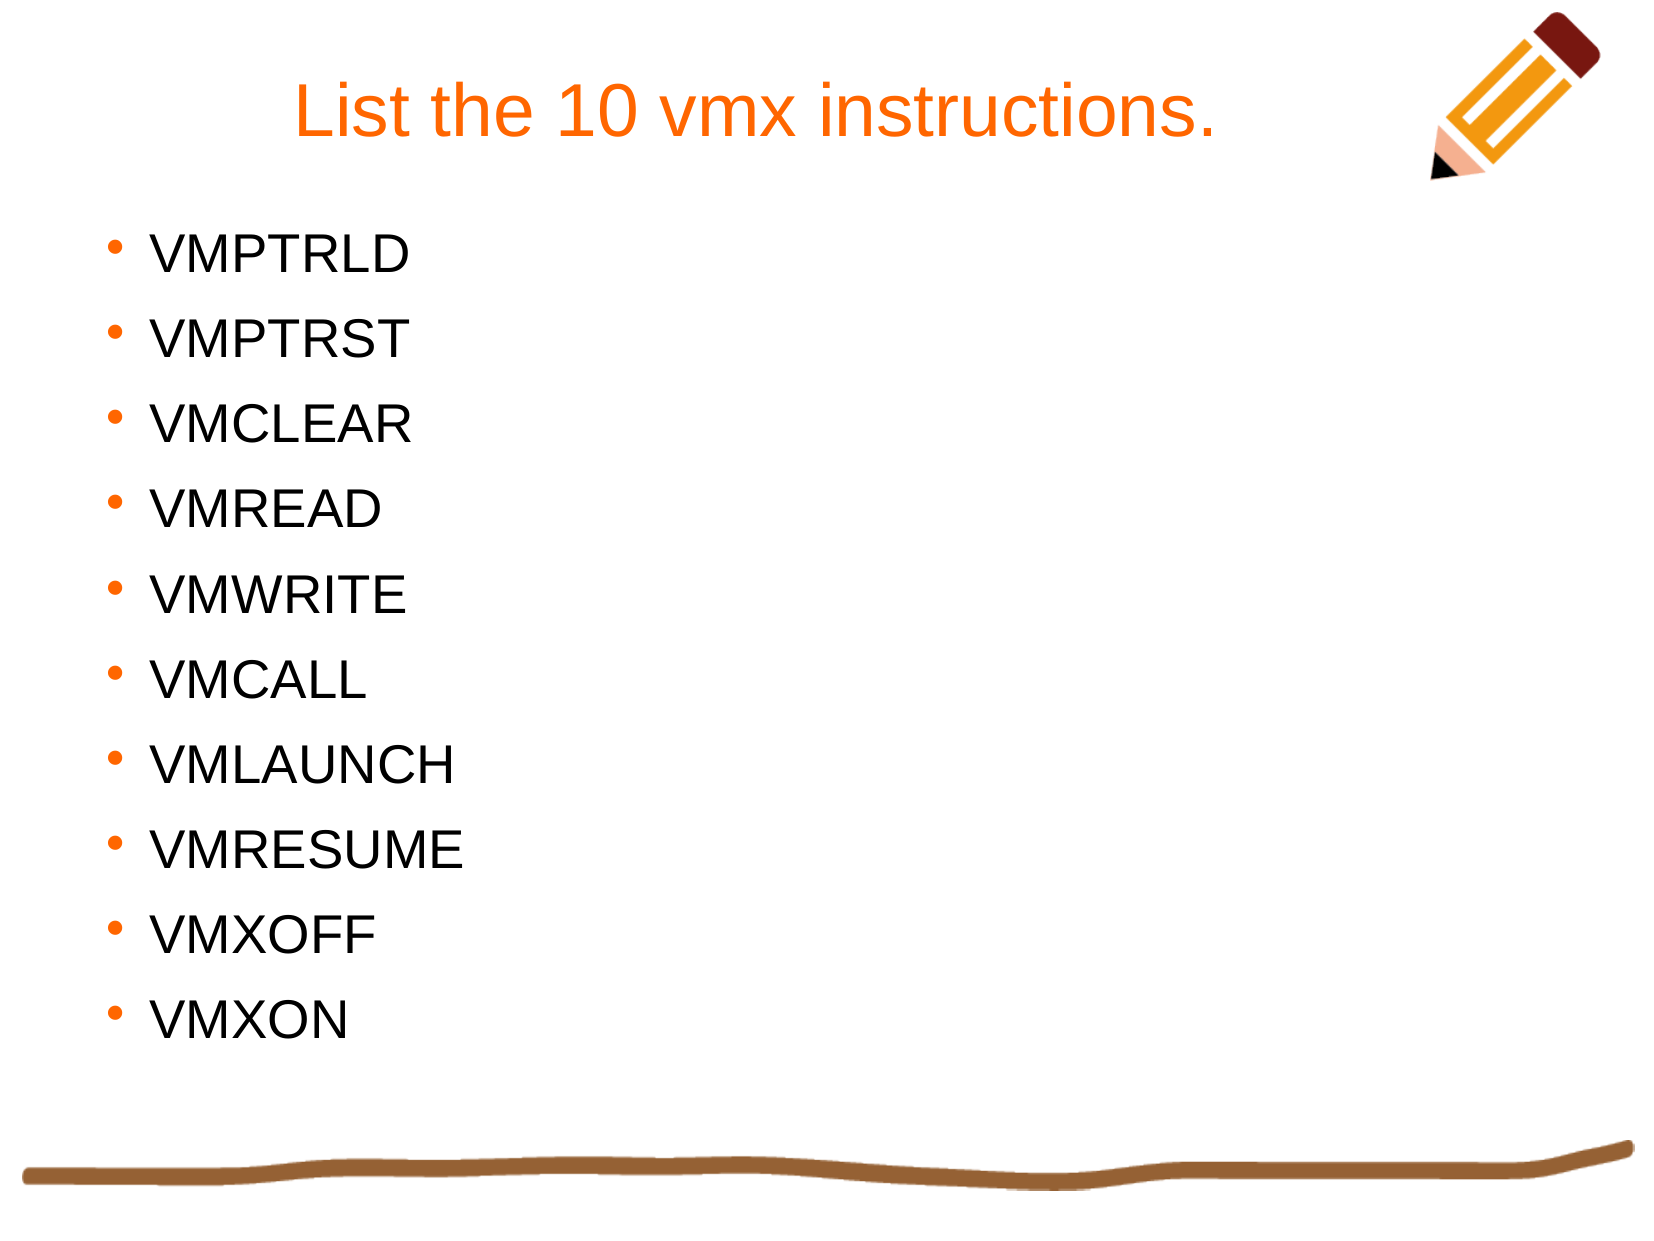

# List the 10 vmx instructions.
VMPTRLD
VMPTRST
VMCLEAR
VMREAD
VMWRITE
VMCALL
VMLAUNCH
VMRESUME
VMXOFF
VMXON